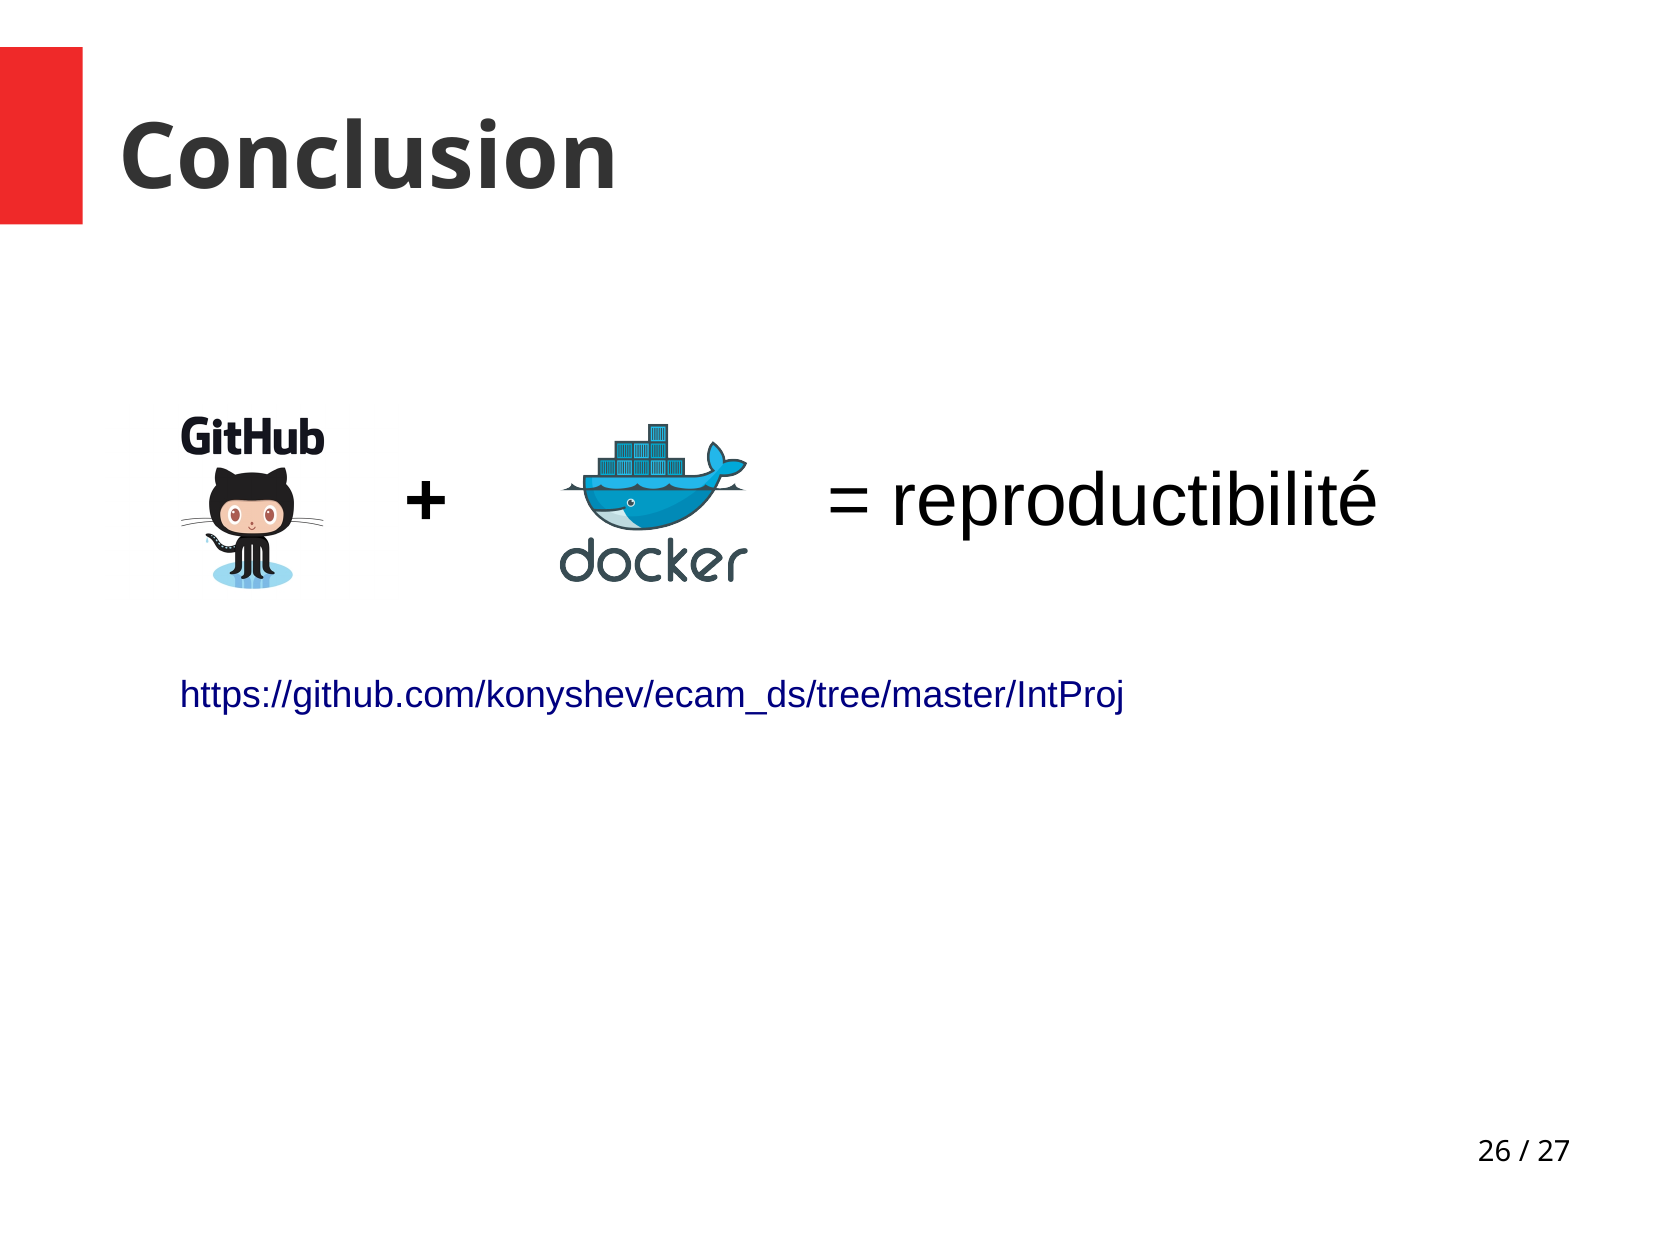

# Conclusion
+
= reproductibilité
https://github.com/konyshev/ecam_ds/tree/master/IntProj
26